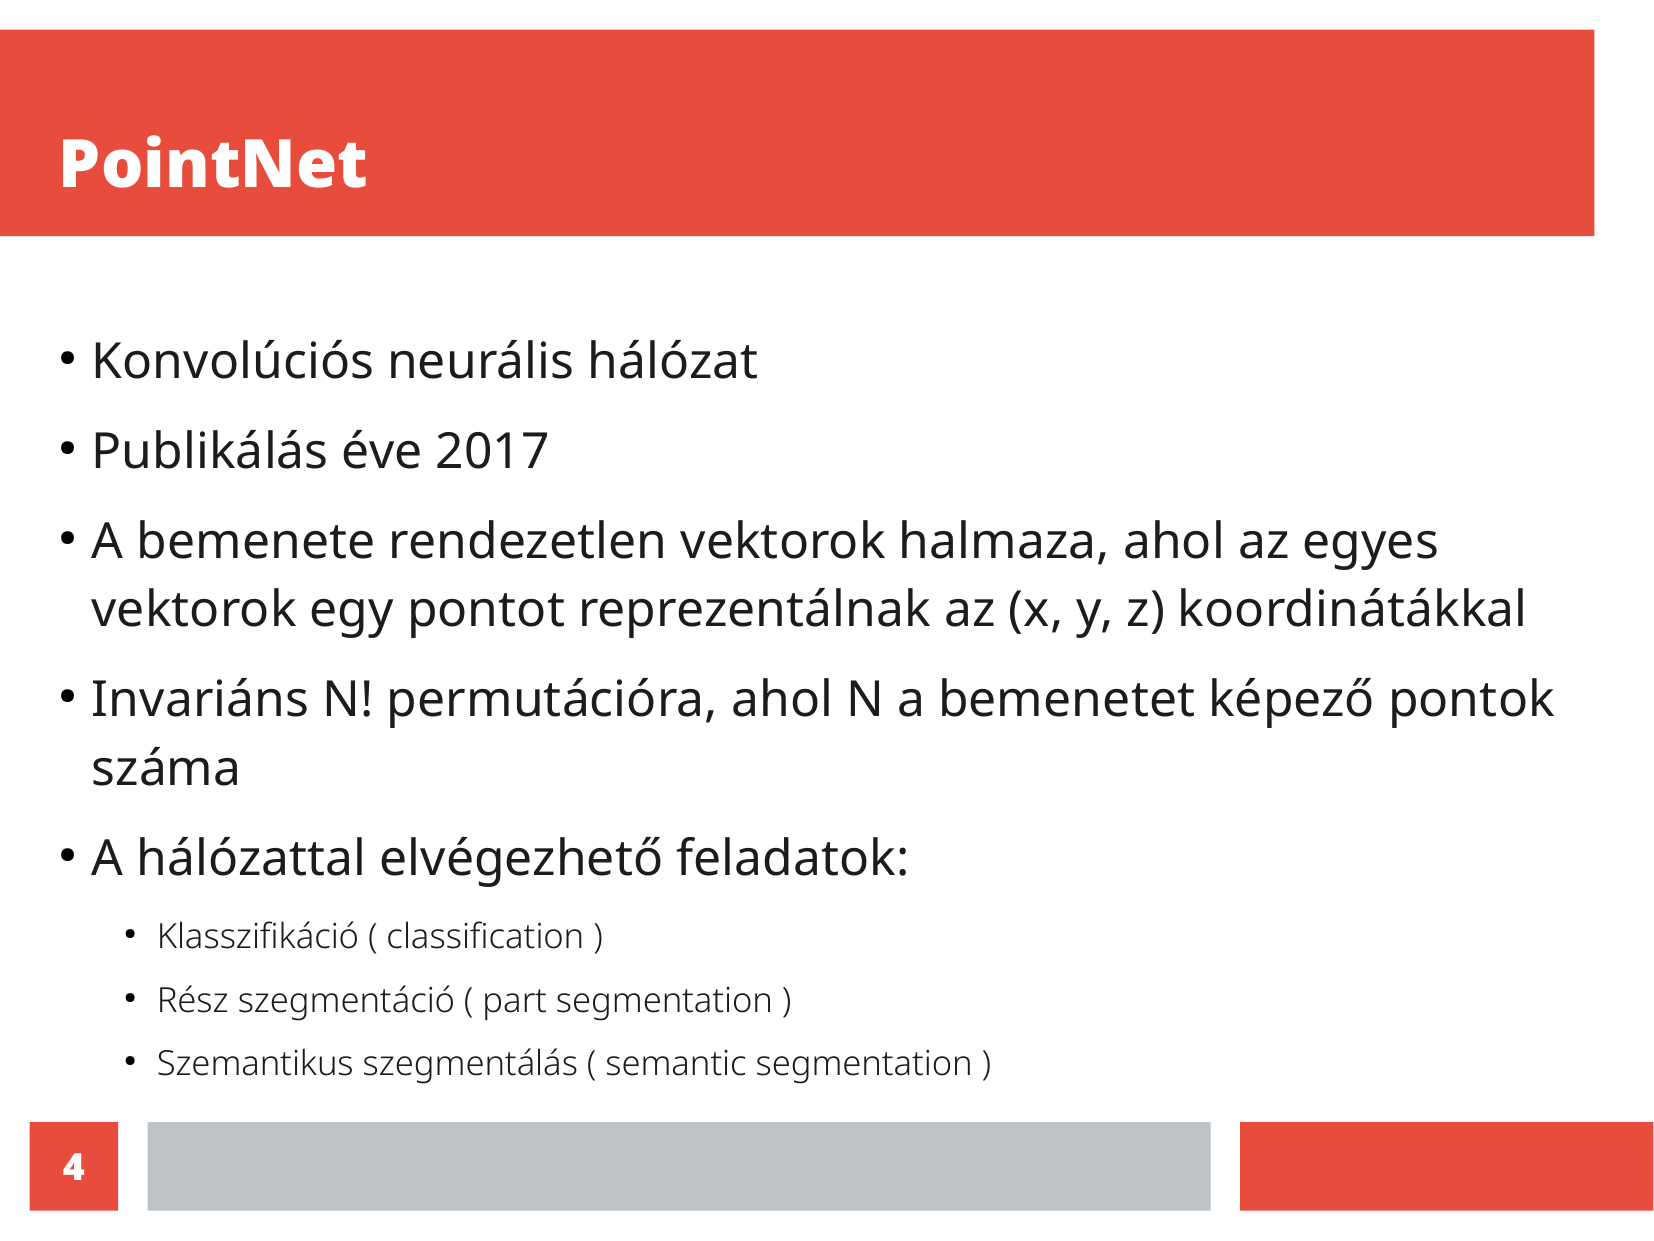

# PointNet
Konvolúciós neurális hálózat
Publikálás éve 2017
A bemenete rendezetlen vektorok halmaza, ahol az egyes vektorok egy pontot reprezentálnak az (x, y, z) koordinátákkal
Invariáns N! permutációra, ahol N a bemenetet képező pontok száma
A hálózattal elvégezhető feladatok:
Klasszifikáció ( classification )
Rész szegmentáció ( part segmentation )
Szemantikus szegmentálás ( semantic segmentation )
4